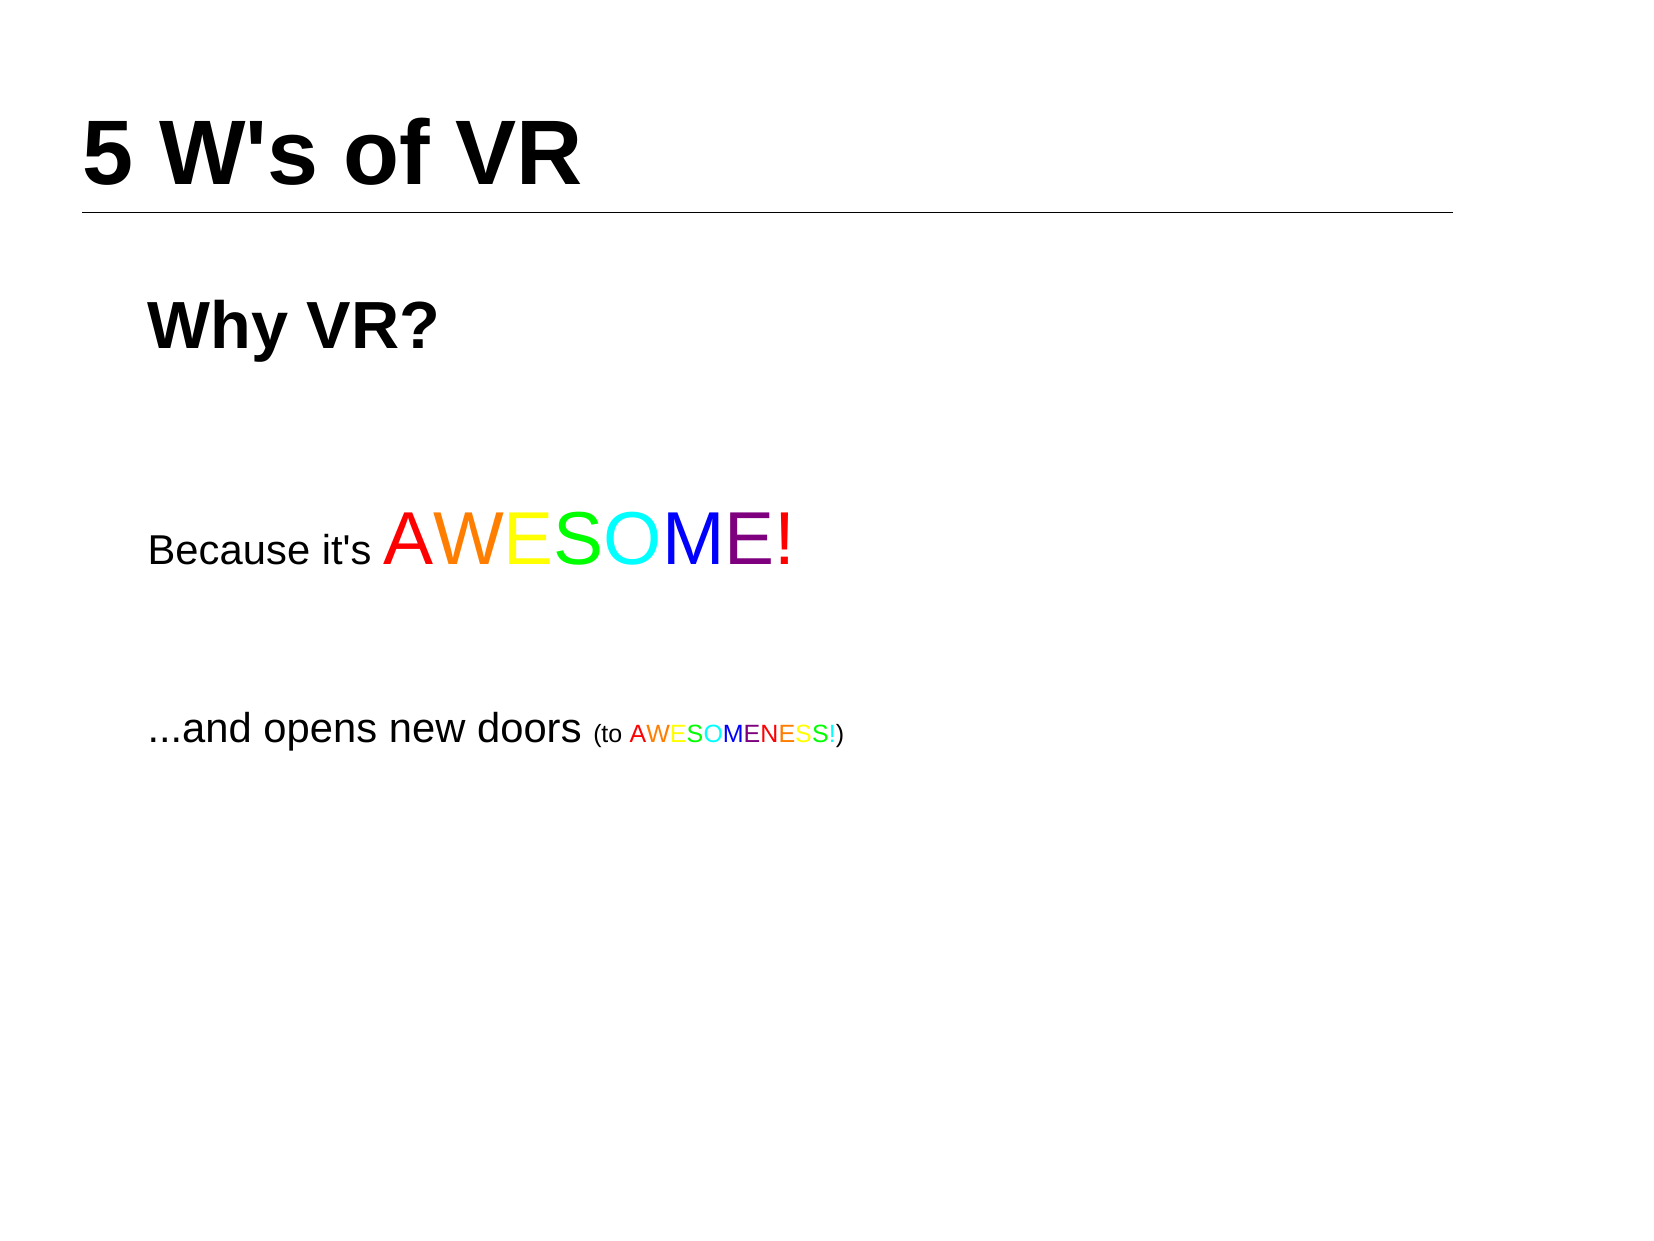

# 5 W's of VR
Why VR?
Because it's AWESOME!
...and opens new doors (to AWESOMENESS!)